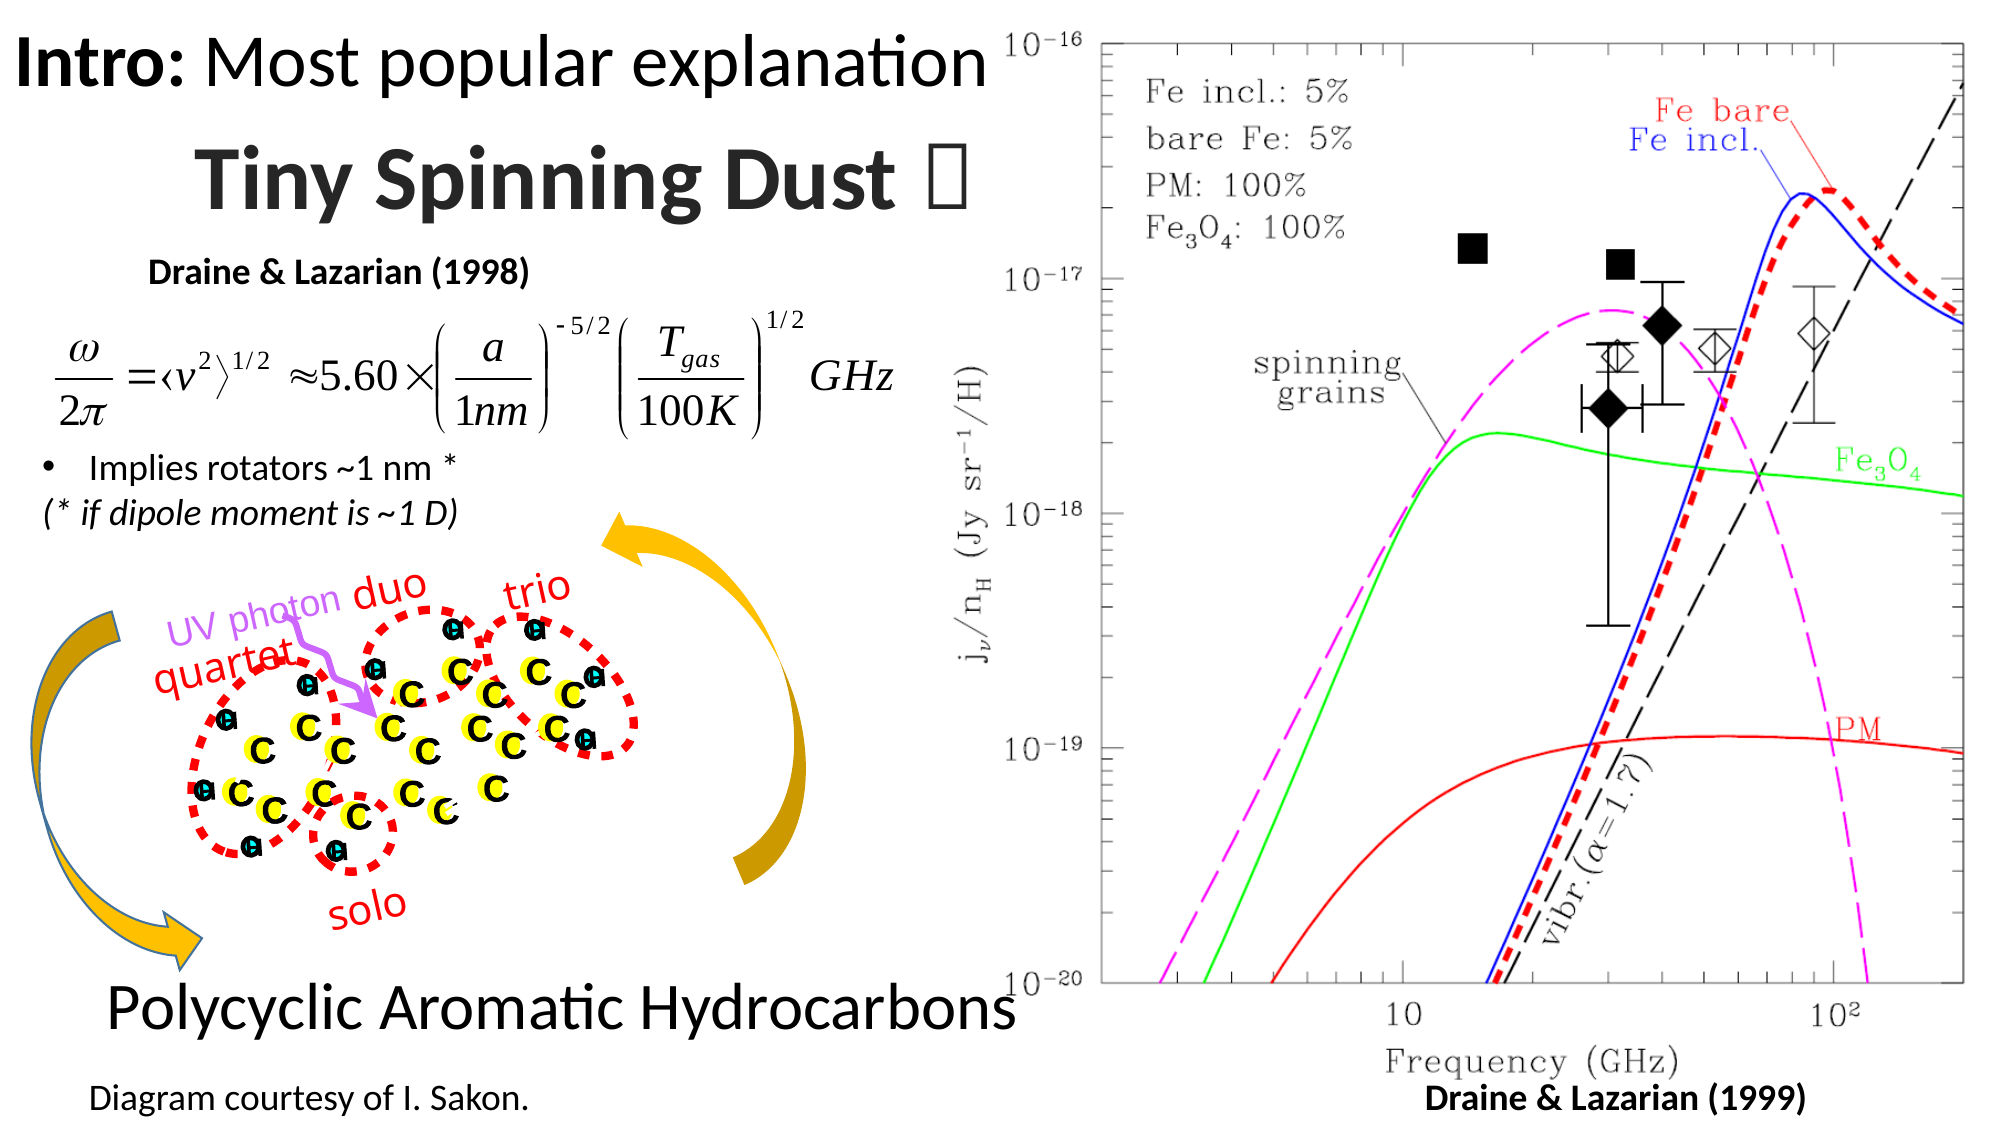

Intro: Most popular explanation
Tiny Spinning Dust：
Draine & Lazarian (1998)
Implies rotators ~1 nm *
(* if dipole moment is ~1 D)
duo
trio
UV photon
H
H
quartet
C
C
H
H
H
C
C
C
H
C
C
C
C
H
C
C
C
C
C
C
C
C
C
C
H
C
C
C
C
H
H
solo
Polycyclic Aromatic Hydrocarbons
Diagram courtesy of I. Sakon.
Draine & Lazarian (1999)